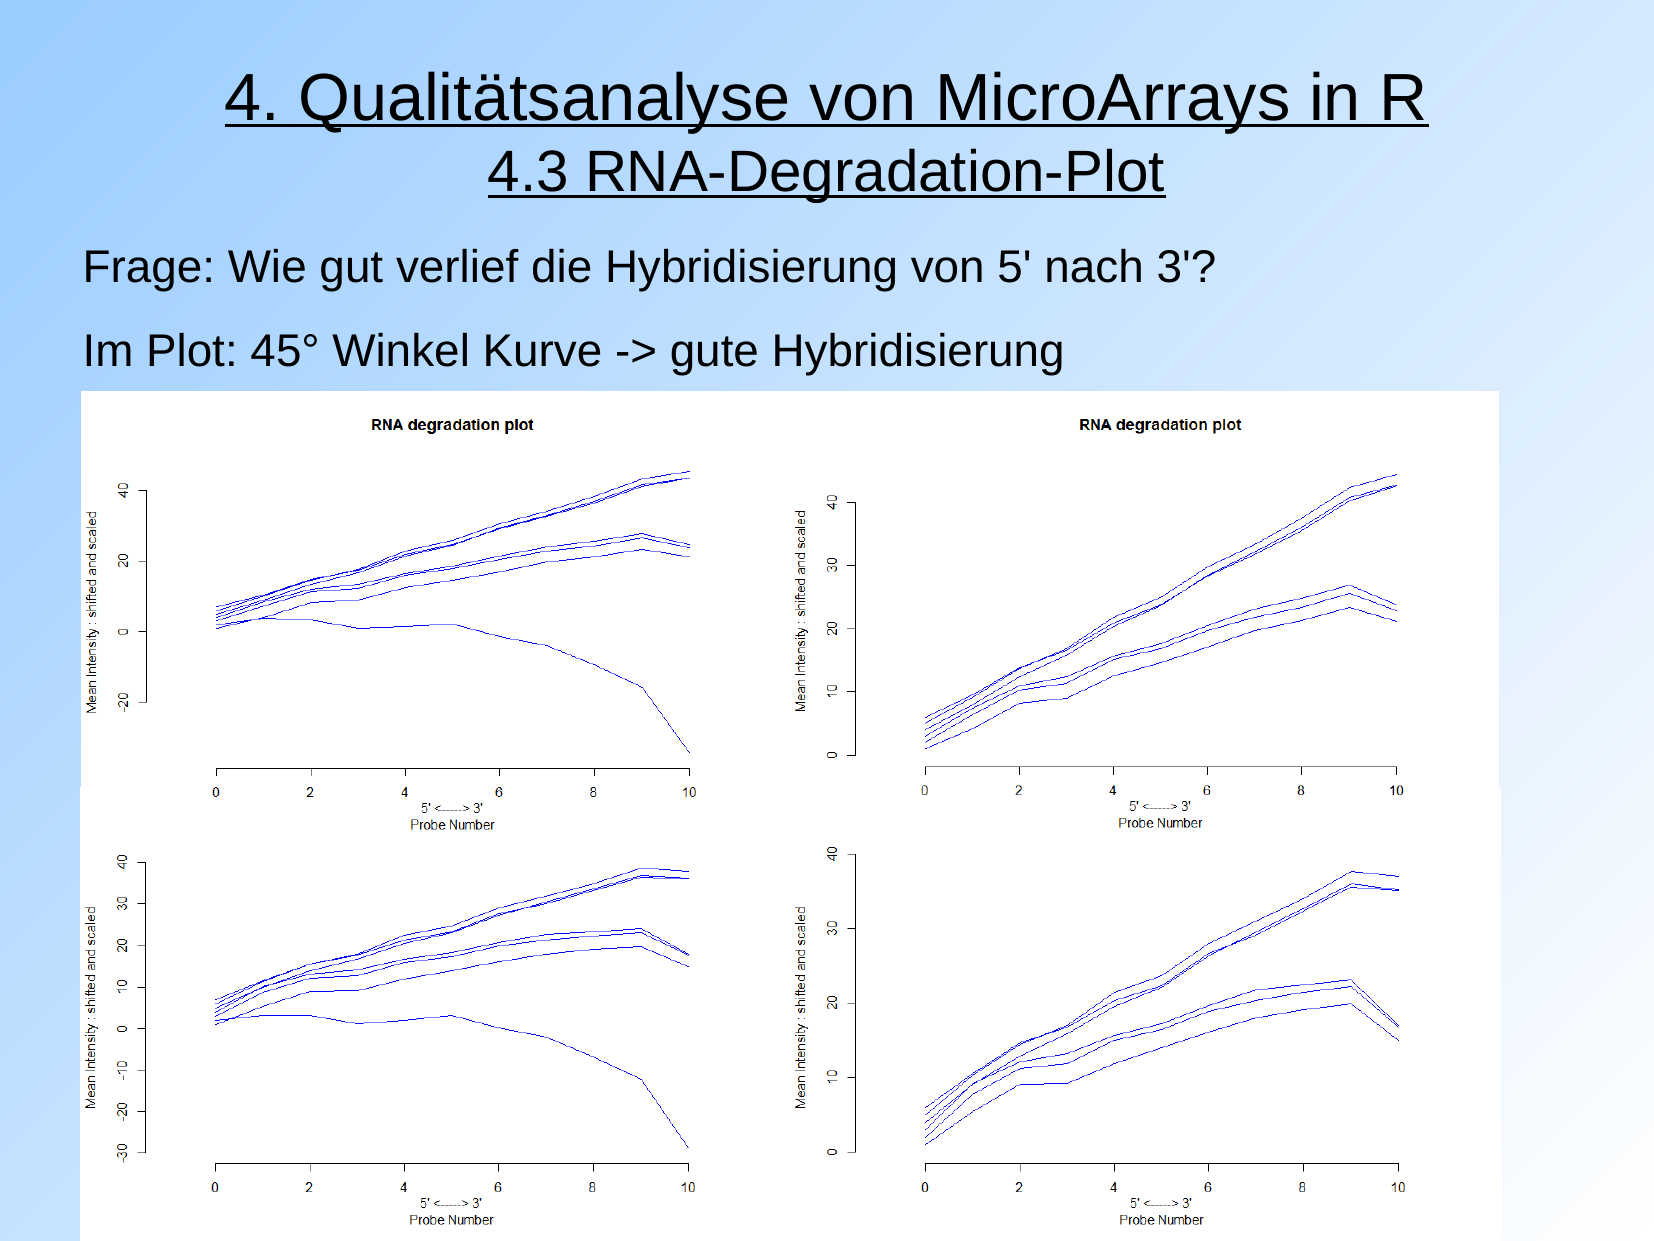

# 4. Qualitätsanalyse von MicroArrays in R 4.3 RNA-Degradation-Plot
Frage: Wie gut verlief die Hybridisierung von 5' nach 3'?
Im Plot: 45° Winkel Kurve -> gute Hybridisierung